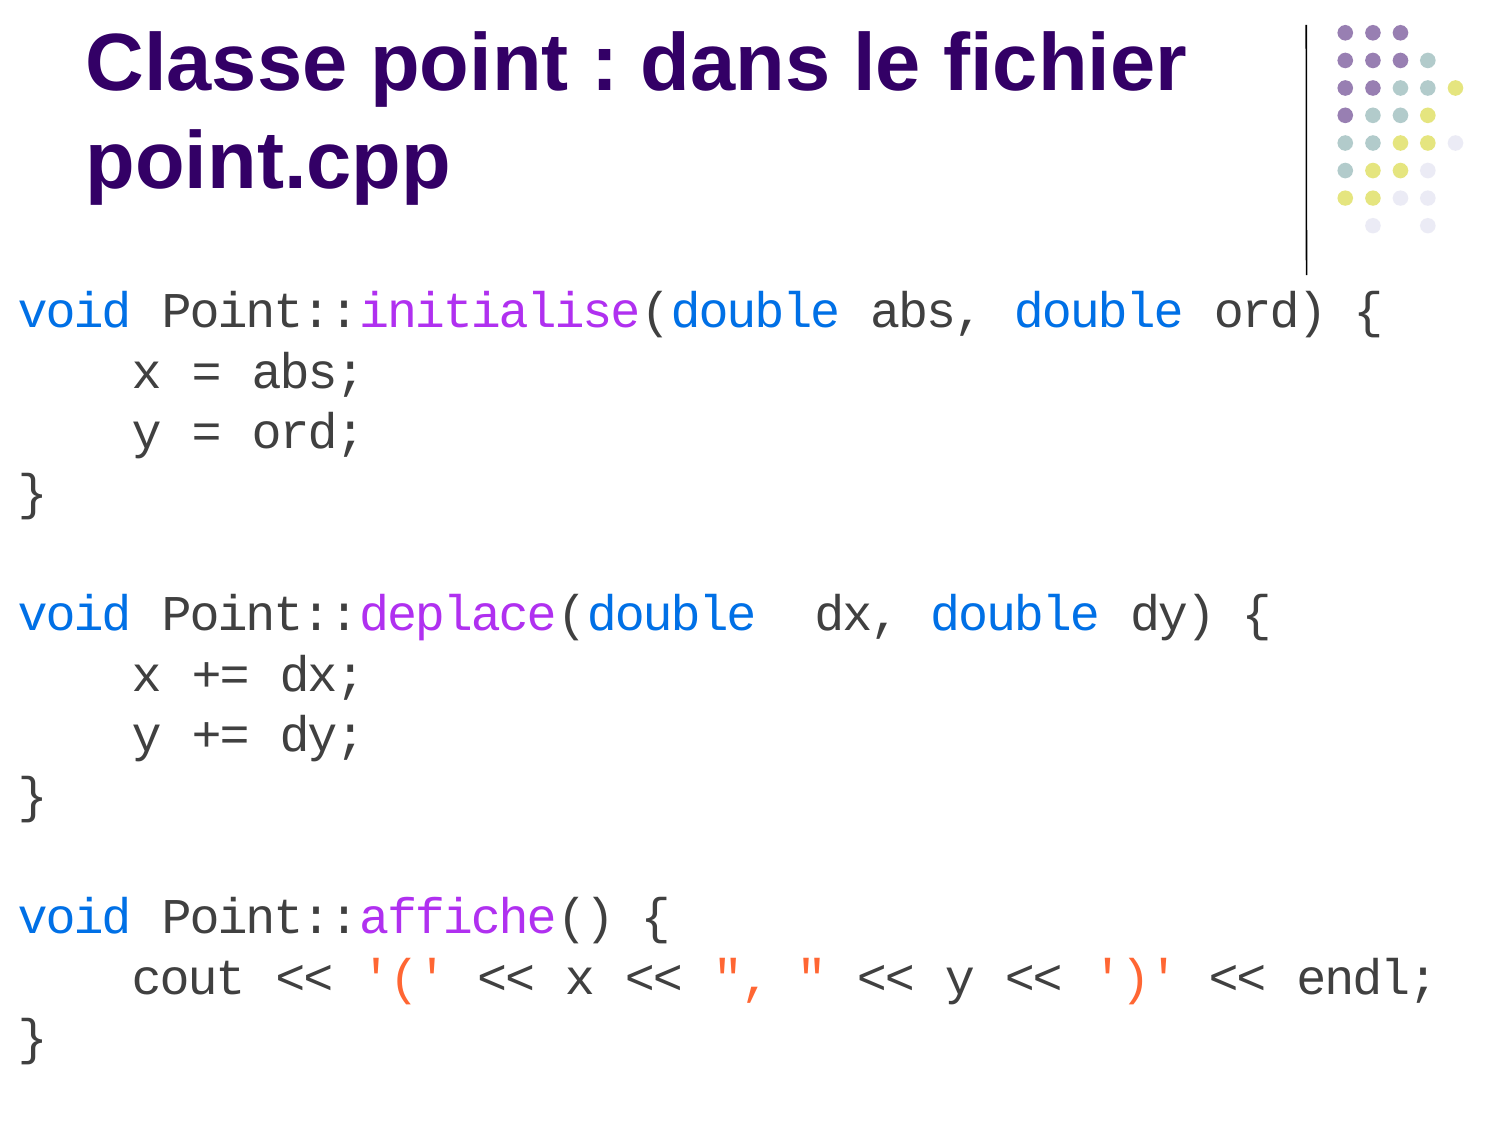

# Classe point : dans le fichier point.cpp
void Point::initialise(double abs, double ord) {
 x = abs;
 y = ord;
}
void Point::deplace(double dx, double dy) {
 x += dx;
 y += dy;
}
void Point::affiche() {
 cout << '(' << x << ", " << y << ')' << endl;
}